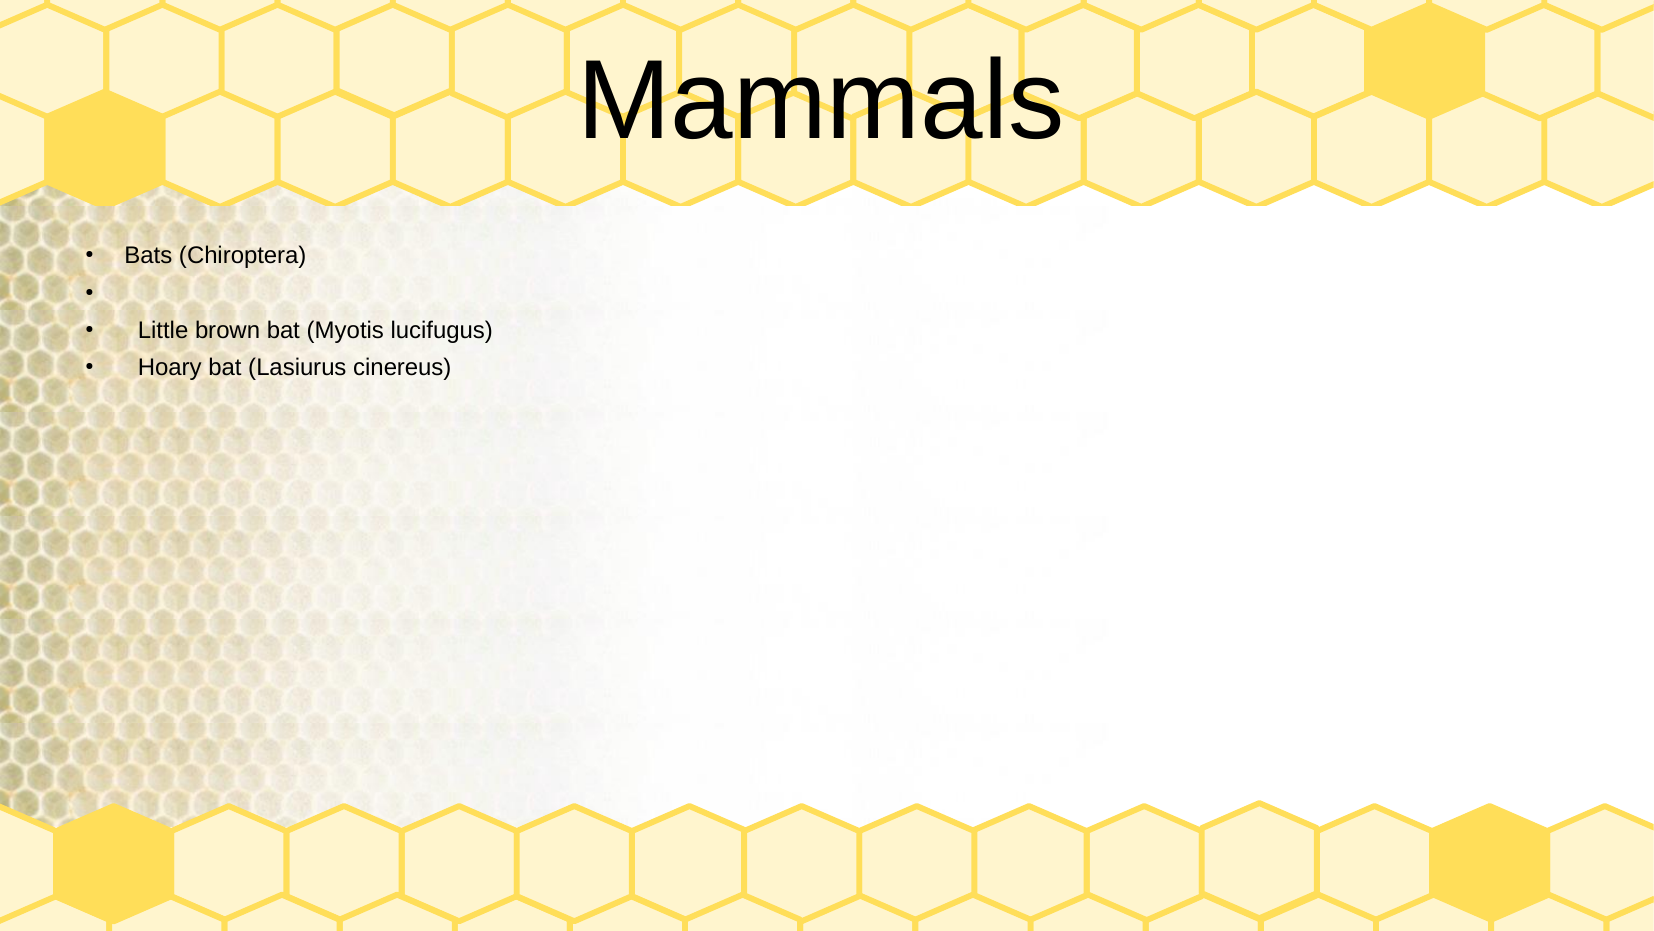

# Mammals
 Bats (Chiroptera)
 Little brown bat (Myotis lucifugus)
 Hoary bat (Lasiurus cinereus)